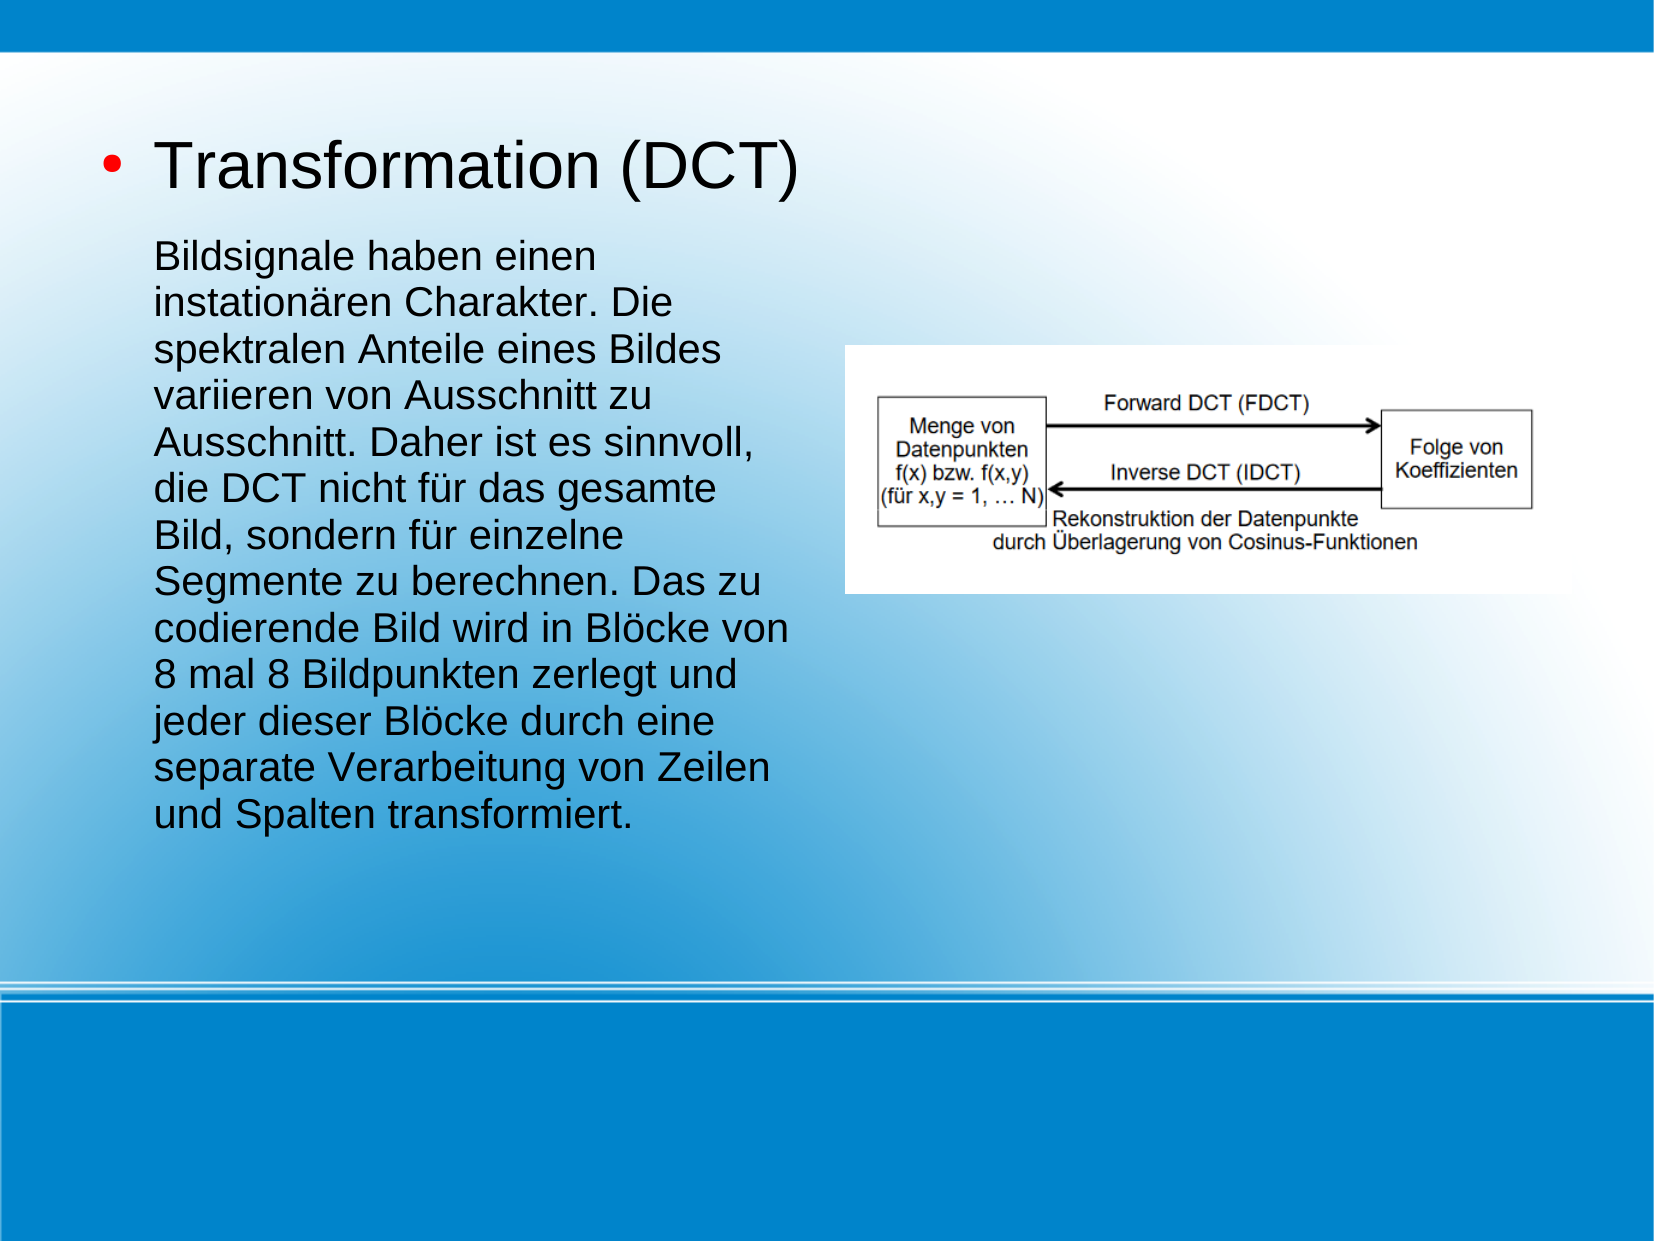

Transformation (DCT)
Bildsignale haben einen instationären Charakter. Die spektralen Anteile eines Bildes variieren von Ausschnitt zu Ausschnitt. Daher ist es sinnvoll, die DCT nicht für das gesamte Bild, sondern für einzelne Segmente zu berechnen. Das zu codierende Bild wird in Blöcke von 8 mal 8 Bildpunkten zerlegt und jeder dieser Blöcke durch eine separate Verarbeitung von Zeilen und Spalten transformiert.
#